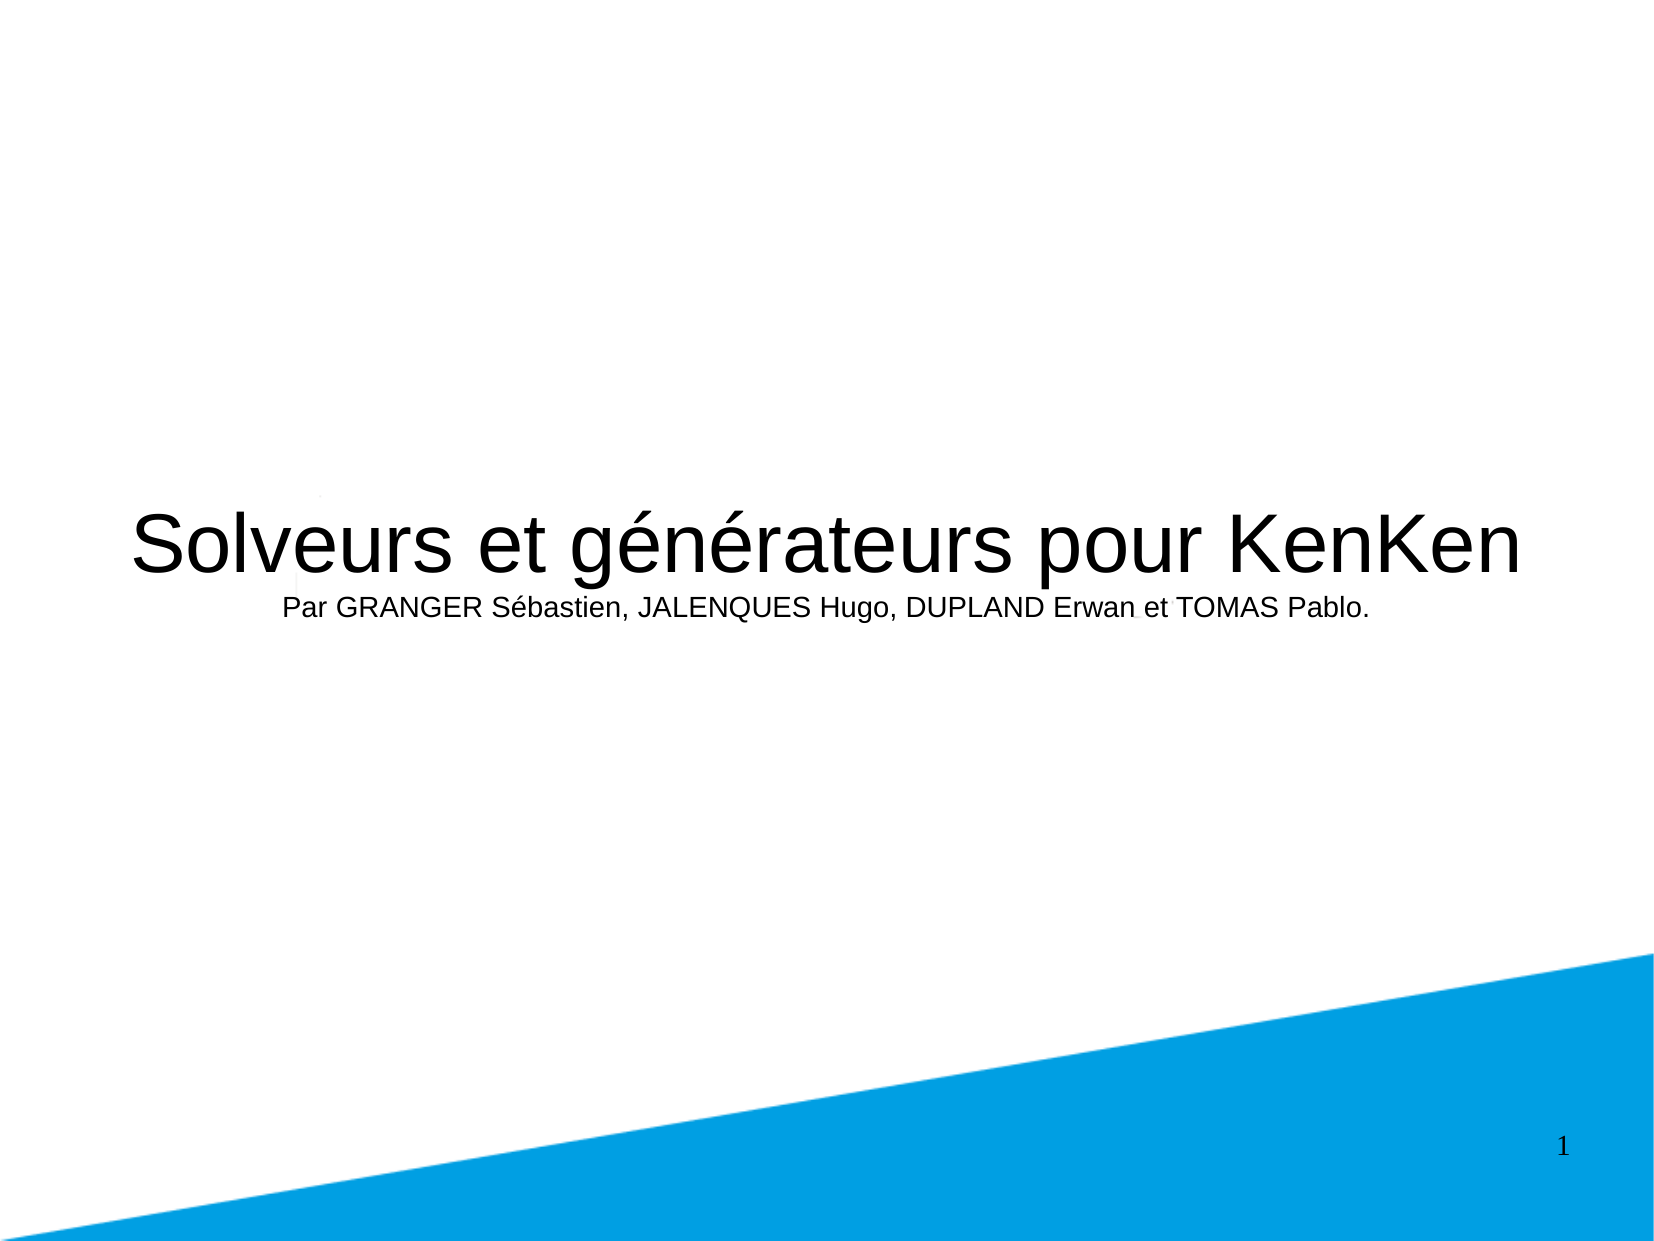

# Solveurs et générateurs pour KenKen
Par GRANGER Sébastien, JALENQUES Hugo, DUPLAND Erwan et TOMAS Pablo.
1